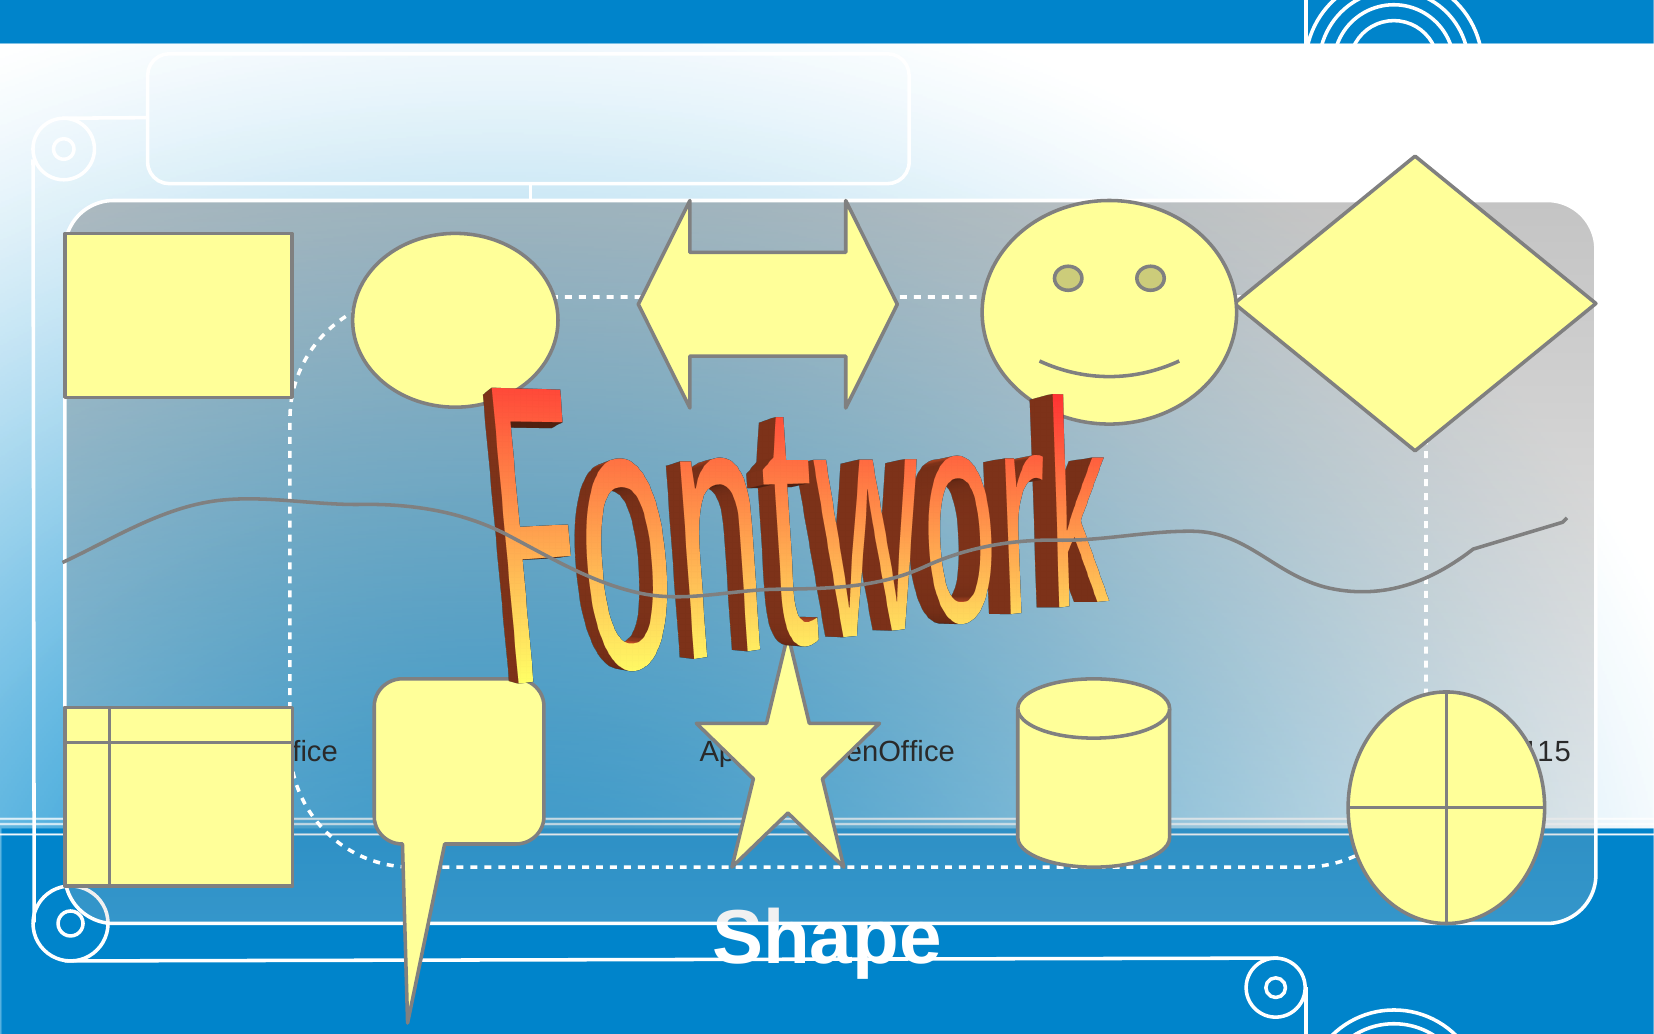

Fontwork
Apache OpenOffice
Apache OpenOffice
115
# Shape